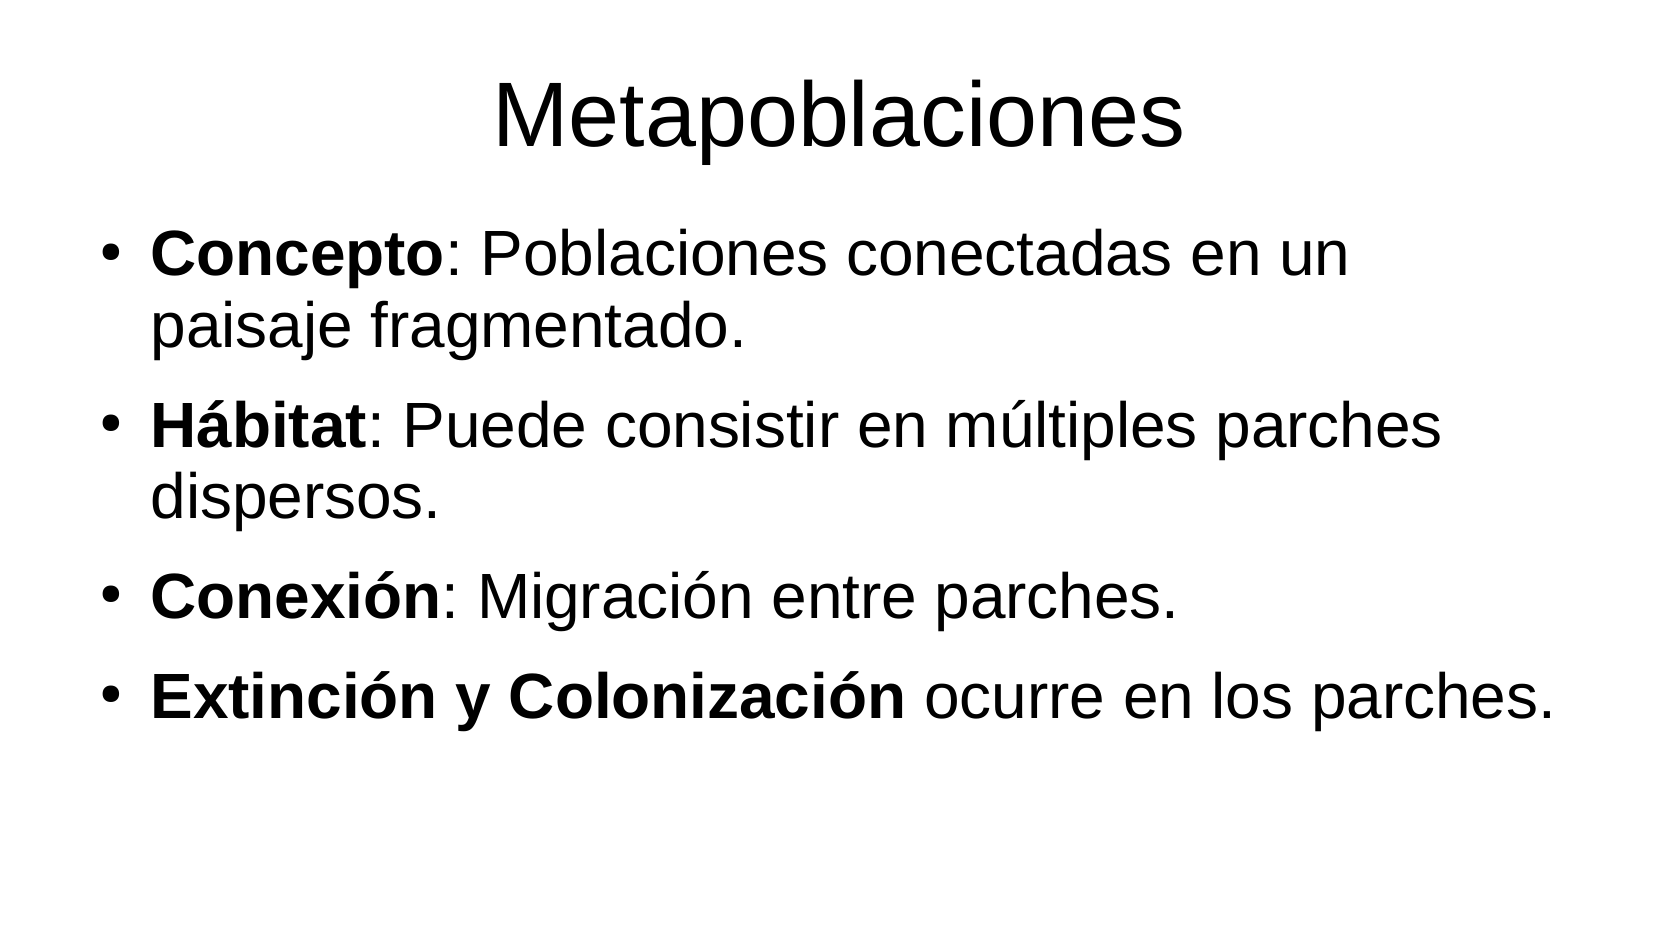

# Metapoblaciones
Concepto: Poblaciones conectadas en un paisaje fragmentado.
Hábitat: Puede consistir en múltiples parches dispersos.
Conexión: Migración entre parches.
Extinción y Colonización ocurre en los parches.